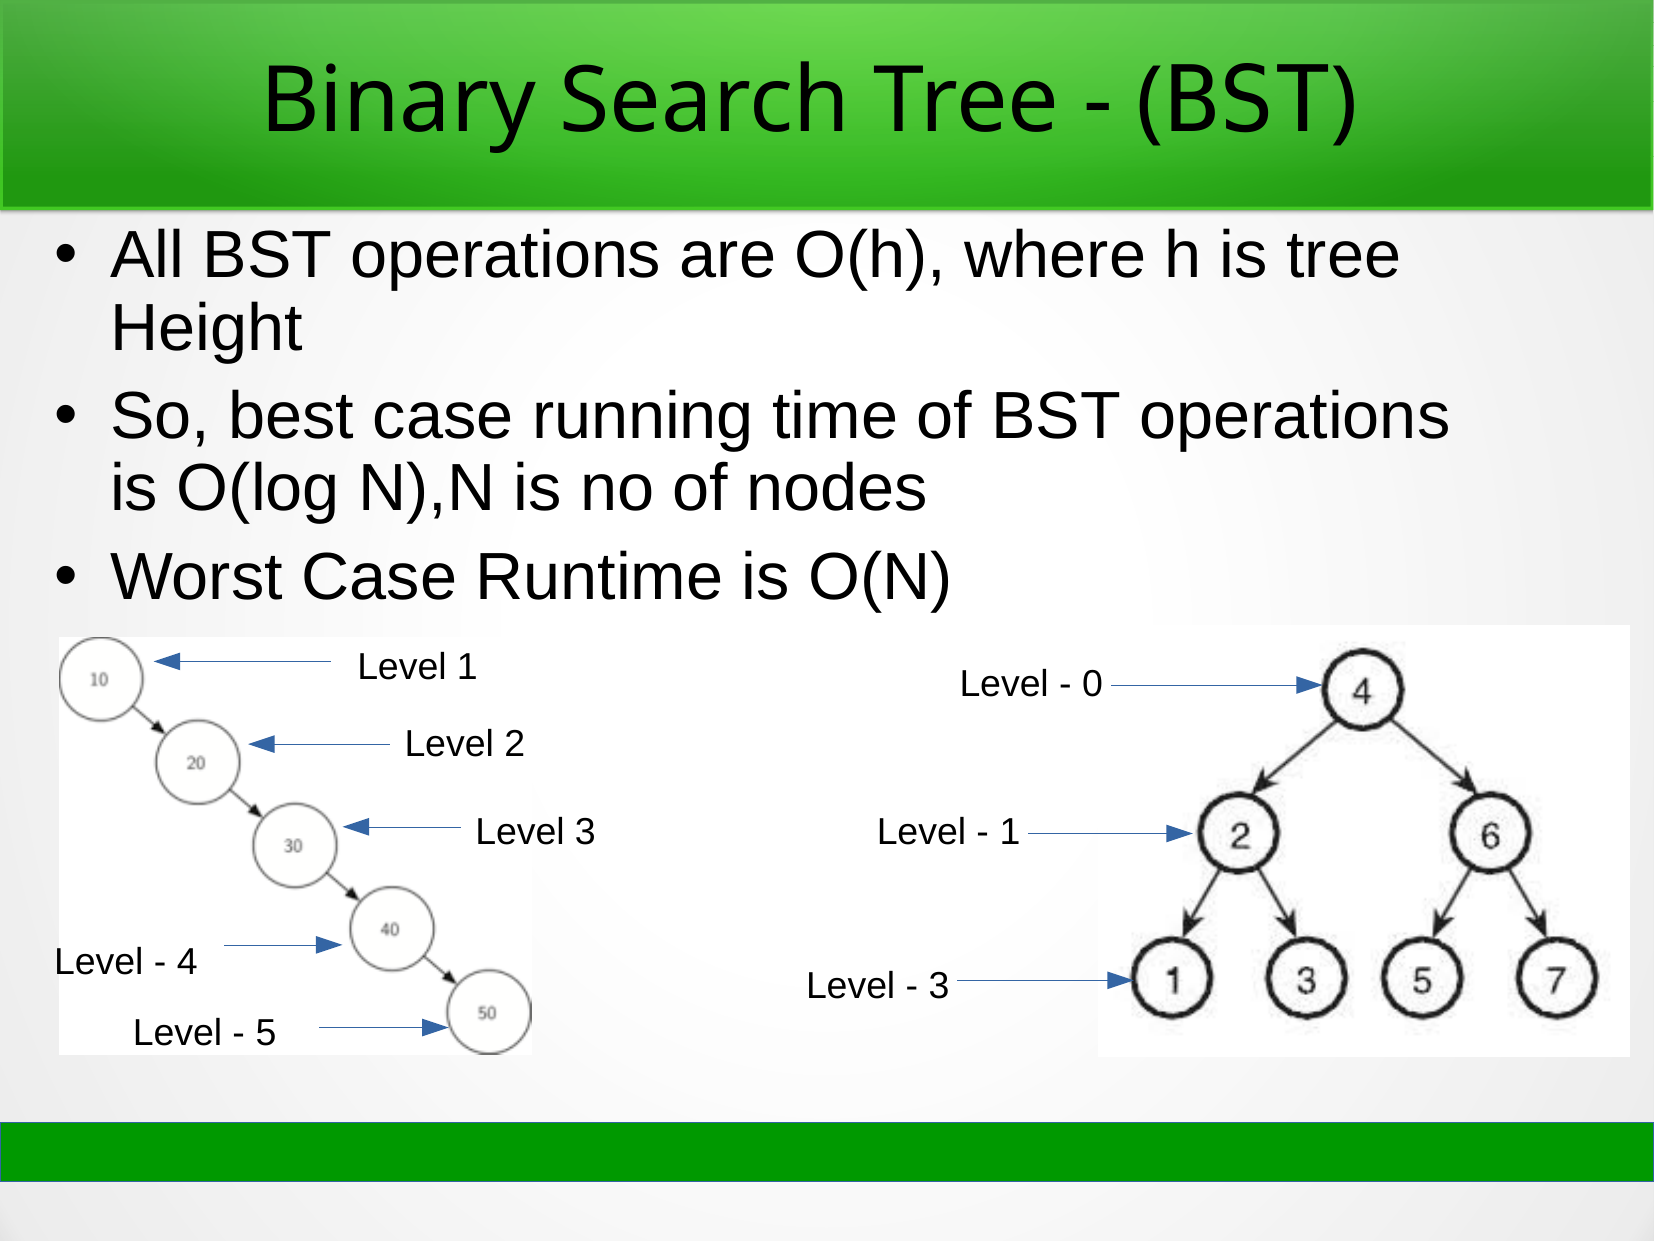

# Binary Search Tree - (BST)
All BST operations are O(h), where h is tree Height
So, best case running time of BST operations is O(log N),N is no of nodes
Worst Case Runtime is O(N)
Level 1
Level - 0
Level 2
Level 3
Level - 1
Level - 4
Level - 3
Level - 5
12/26/03
AVL Trees - Lecture 8
3